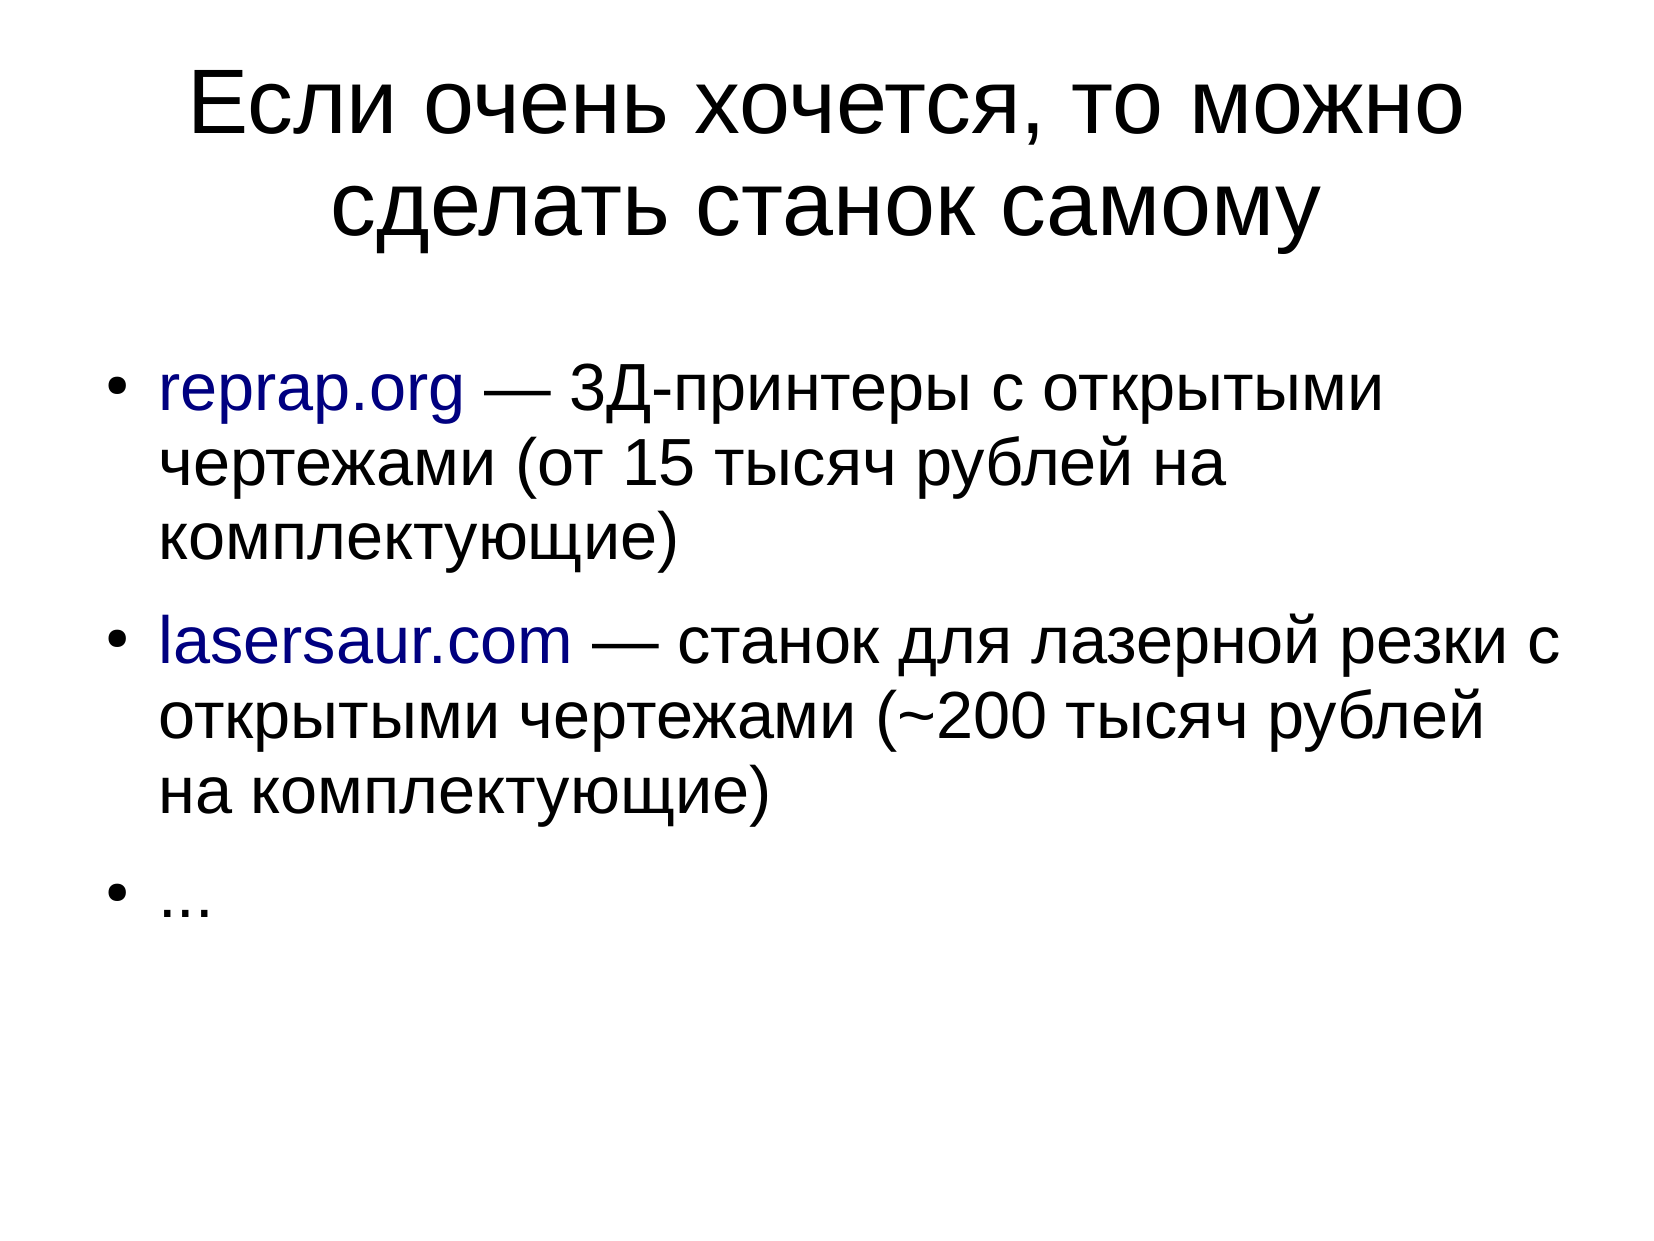

# Если очень хочется, то можно сделать станок самому
reprap.org — 3Д-принтеры с открытыми чертежами (от 15 тысяч рублей на комплектующие)
lasersaur.com — станок для лазерной резки с открытыми чертежами (~200 тысяч рублей на комплектующие)
...